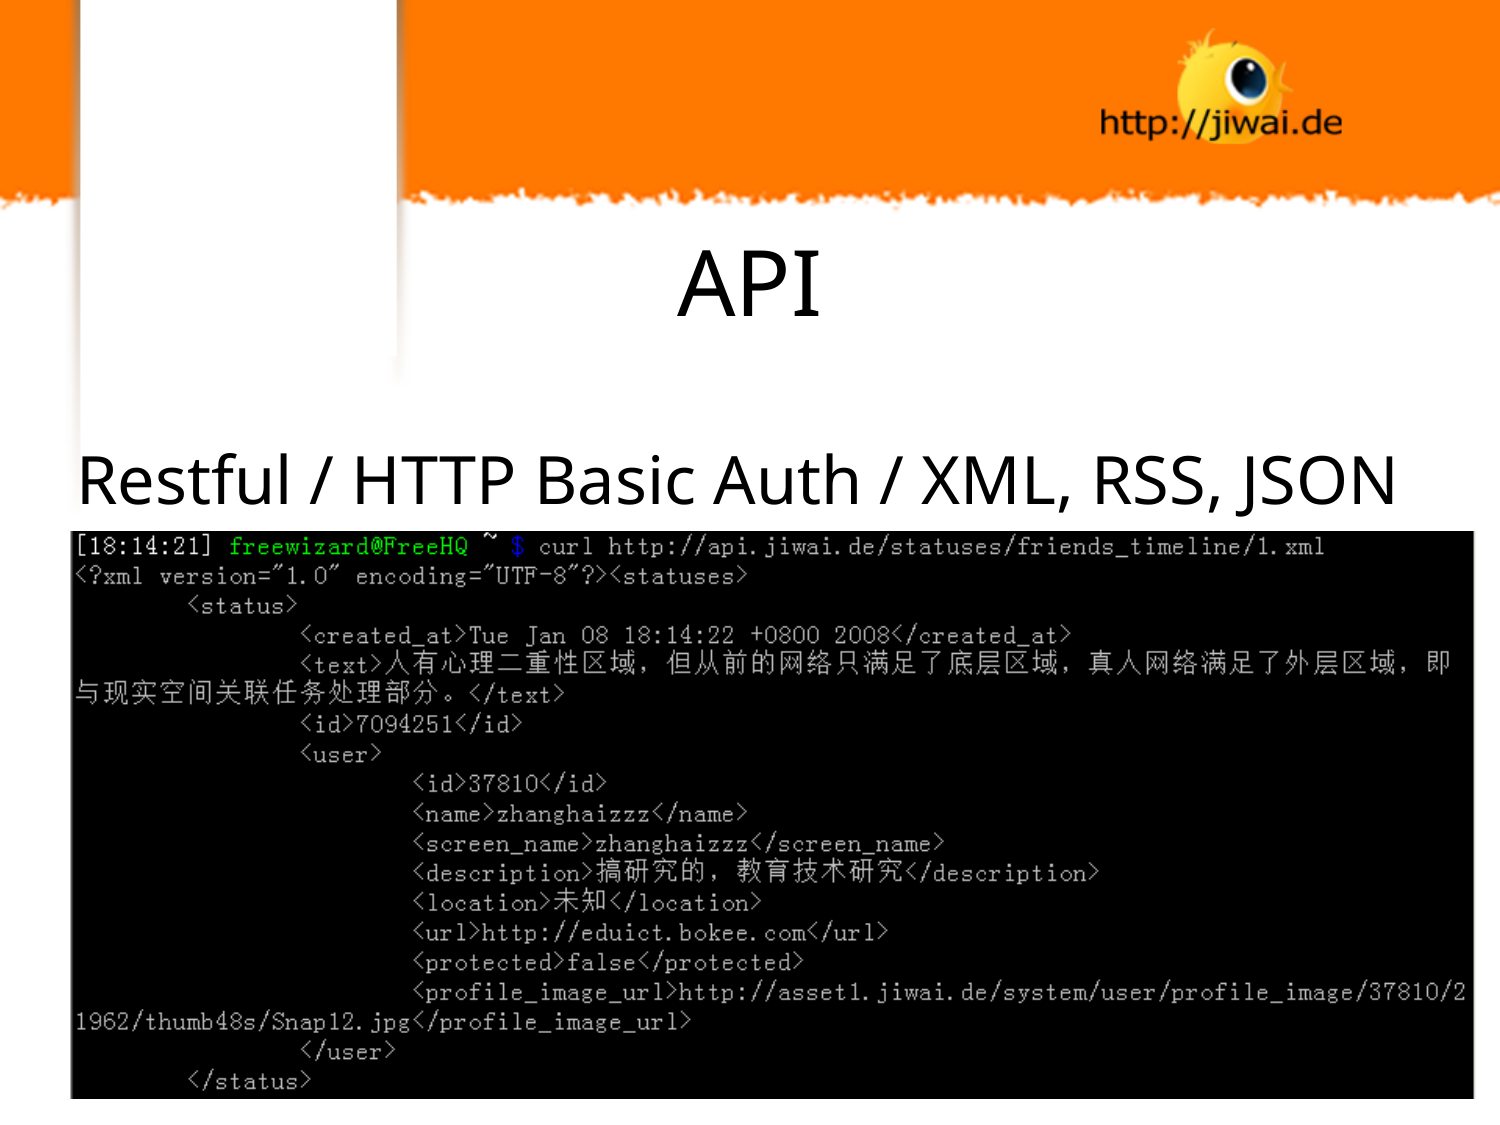

# API
Restful / HTTP Basic Auth / XML, RSS, JSON